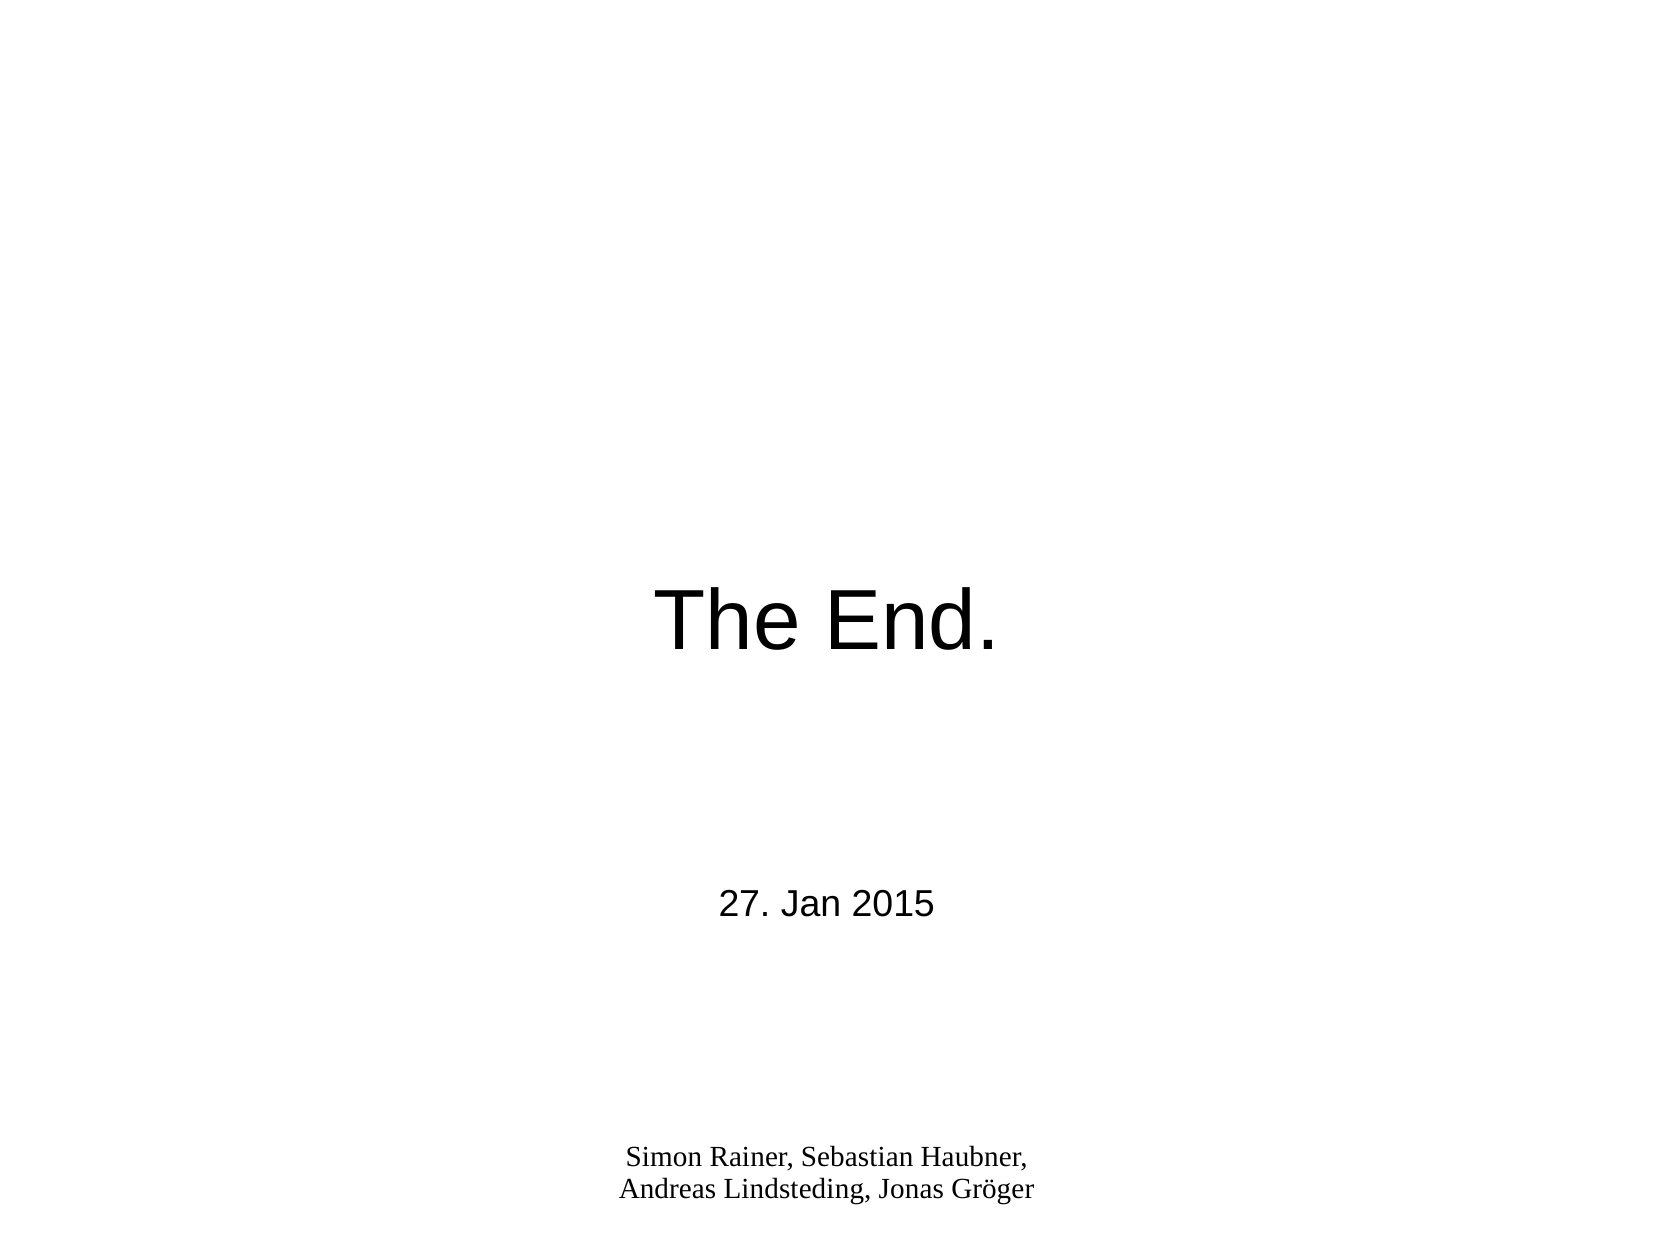

# The End.
27. Jan 2015
Simon Rainer, Sebastian Haubner,
Andreas Lindsteding, Jonas Gröger